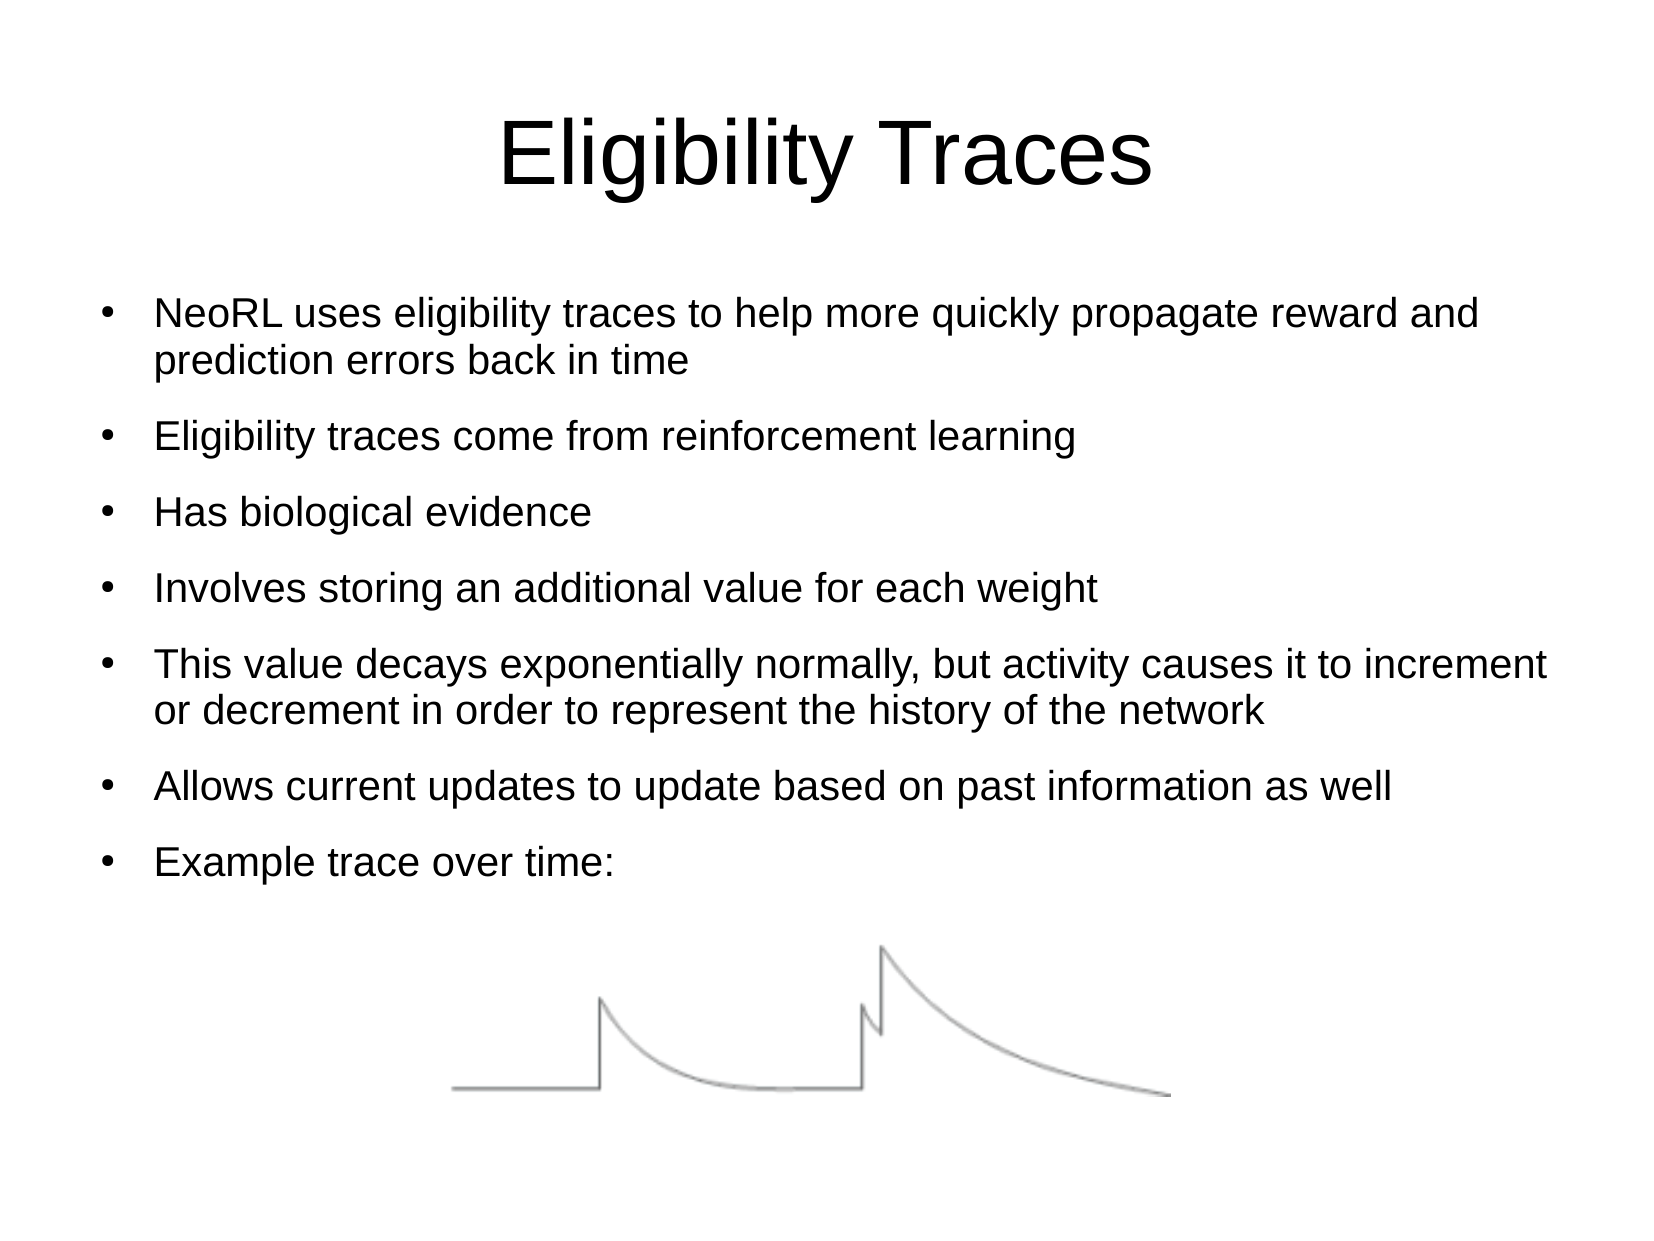

# Eligibility Traces
NeoRL uses eligibility traces to help more quickly propagate reward and prediction errors back in time
Eligibility traces come from reinforcement learning
Has biological evidence
Involves storing an additional value for each weight
This value decays exponentially normally, but activity causes it to increment or decrement in order to represent the history of the network
Allows current updates to update based on past information as well
Example trace over time: